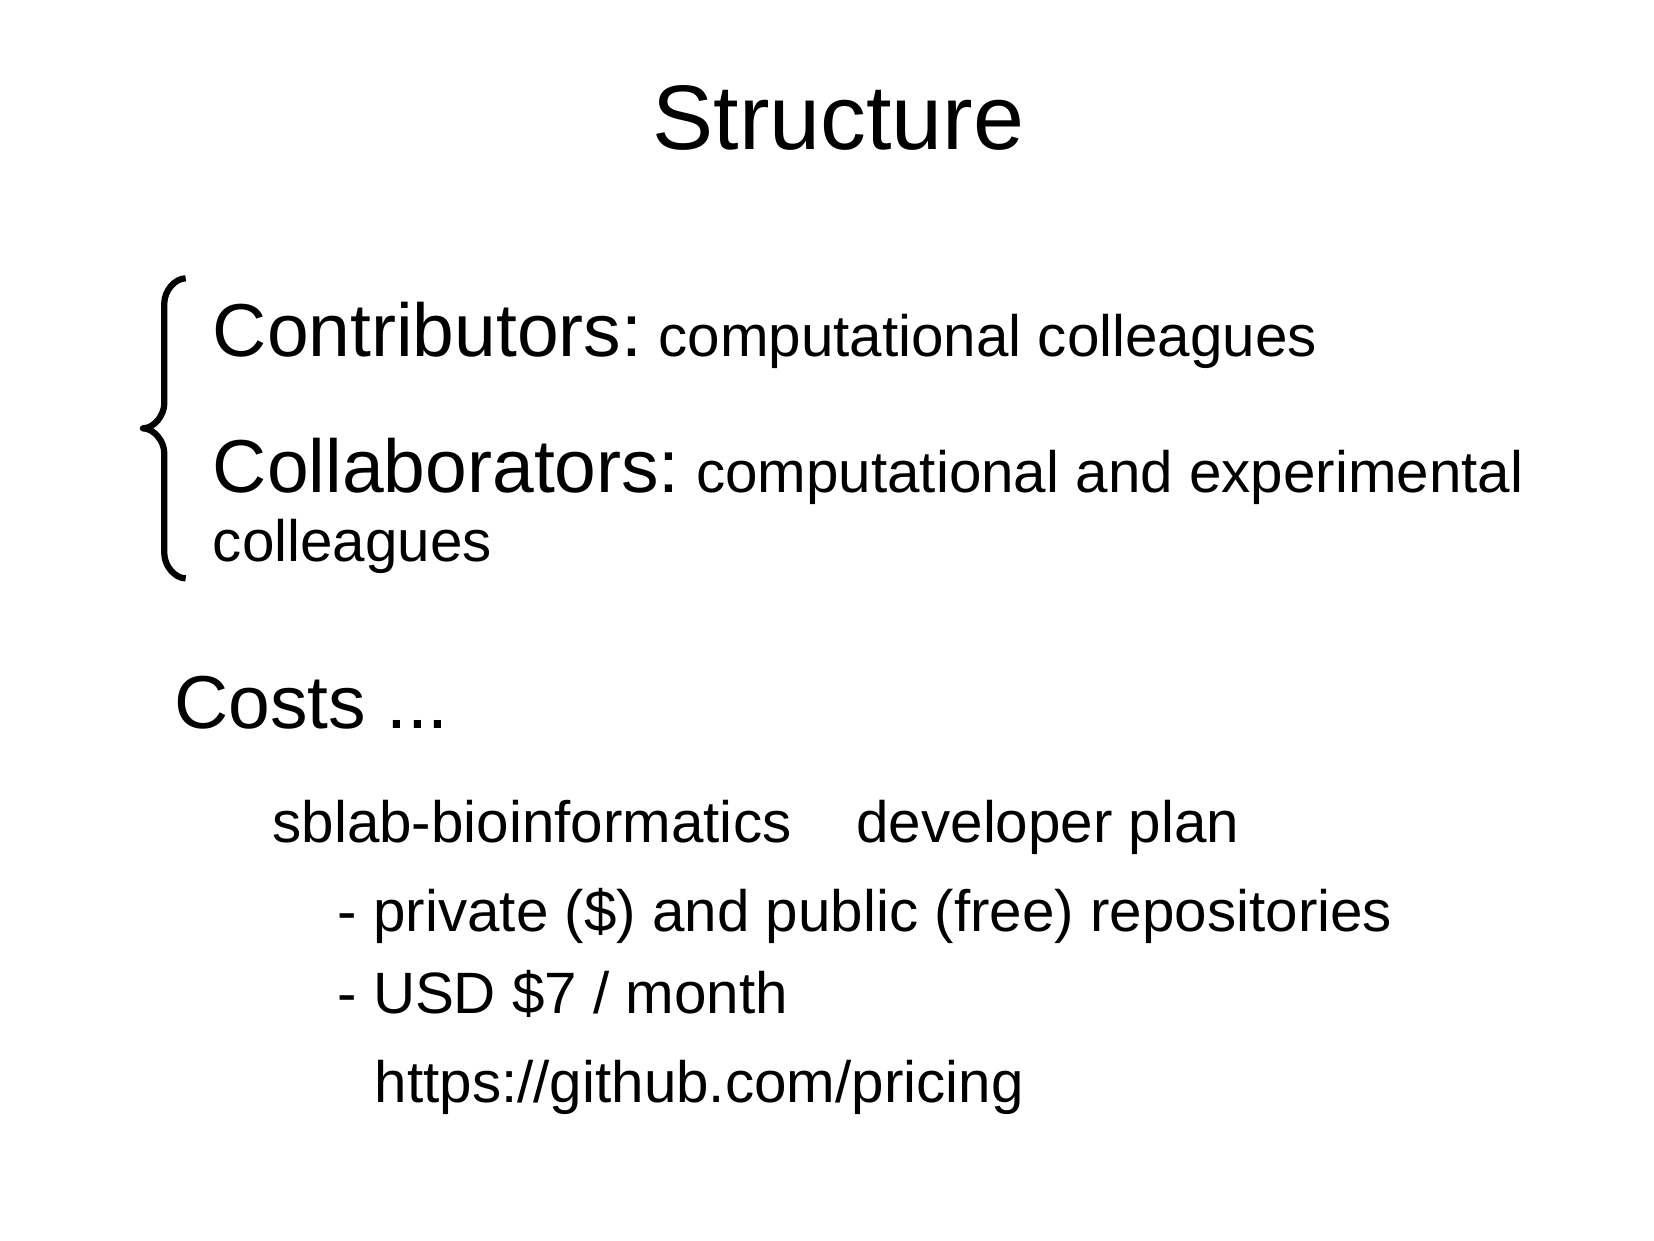

Structure
Contributors: computational colleagues
Collaborators: computational and experimental colleagues
Costs ...
sblab-bioinformatics developer plan
- private ($) and public (free) repositories
- USD $7 / month
https://github.com/pricing